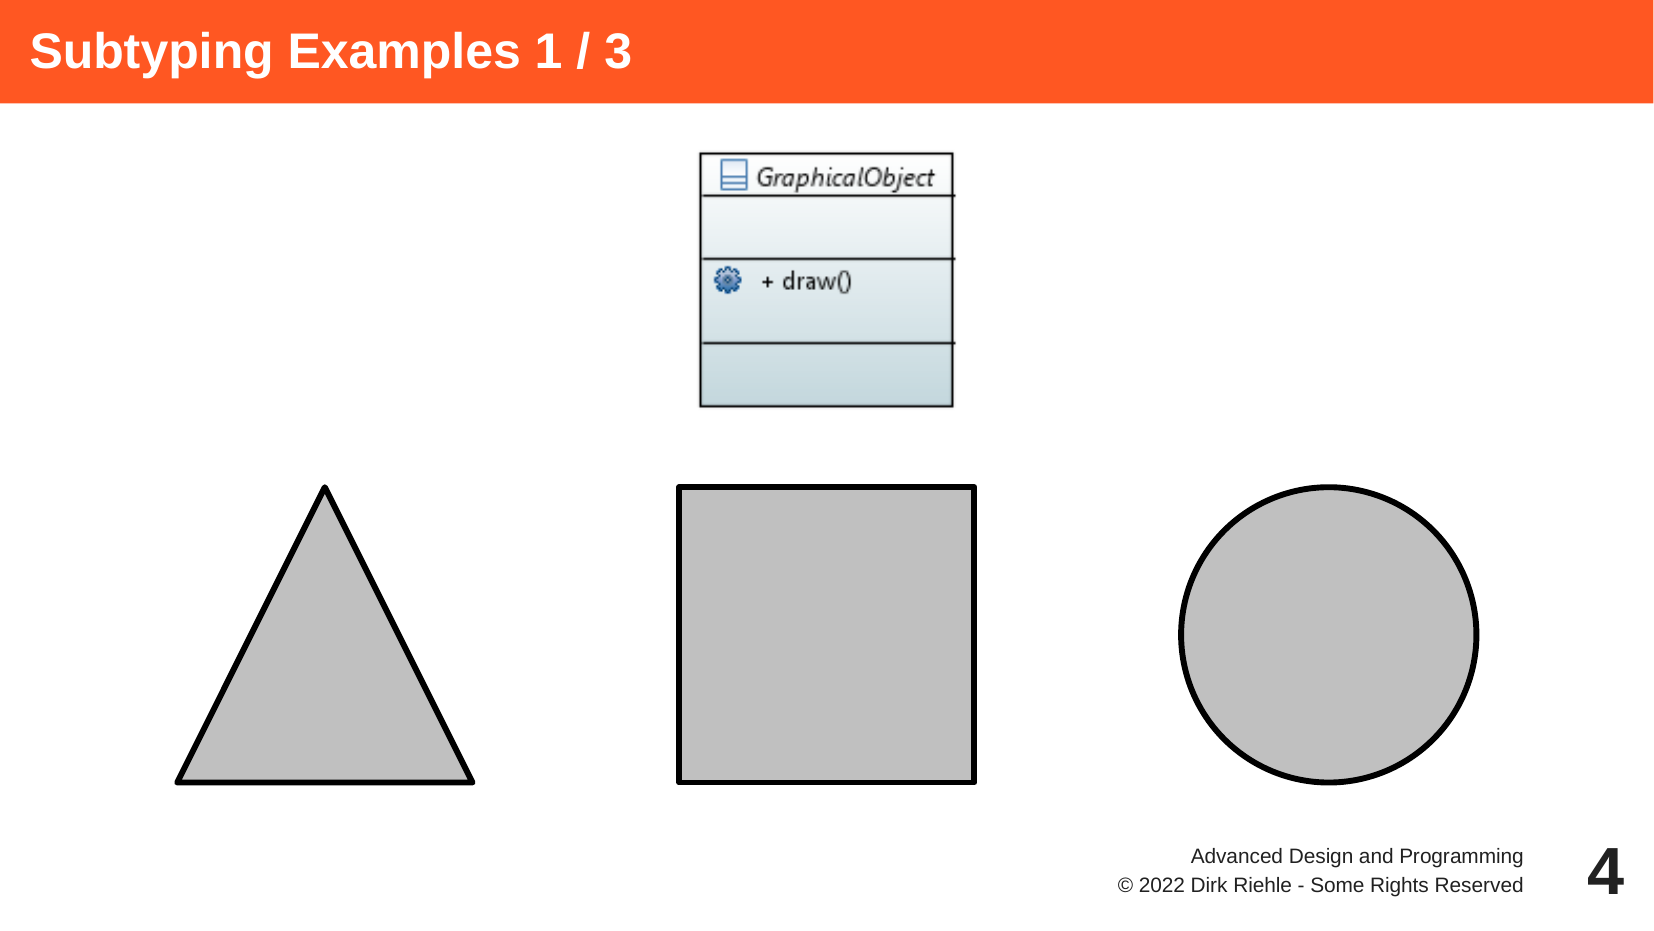

# Subtyping Examples 1 / 3
Advanced Design and Programming
4
© 2022 Dirk Riehle - Some Rights Reserved